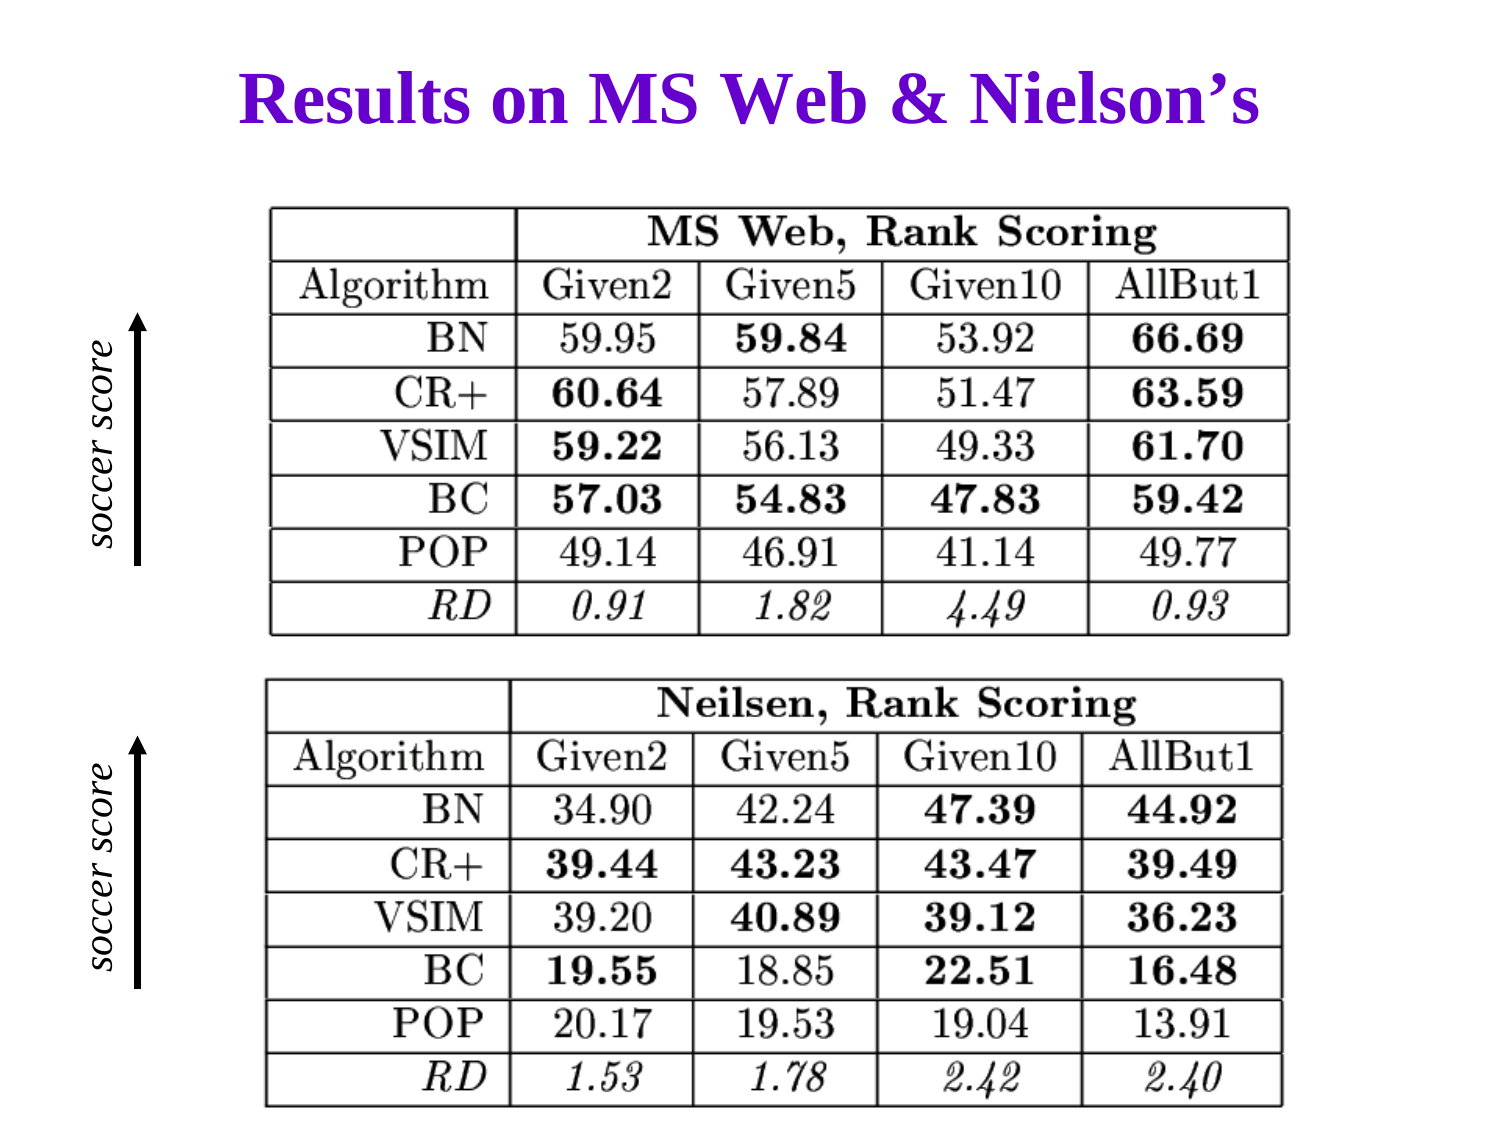

# Results on MS Web & Nielson’s
soccer score
soccer score